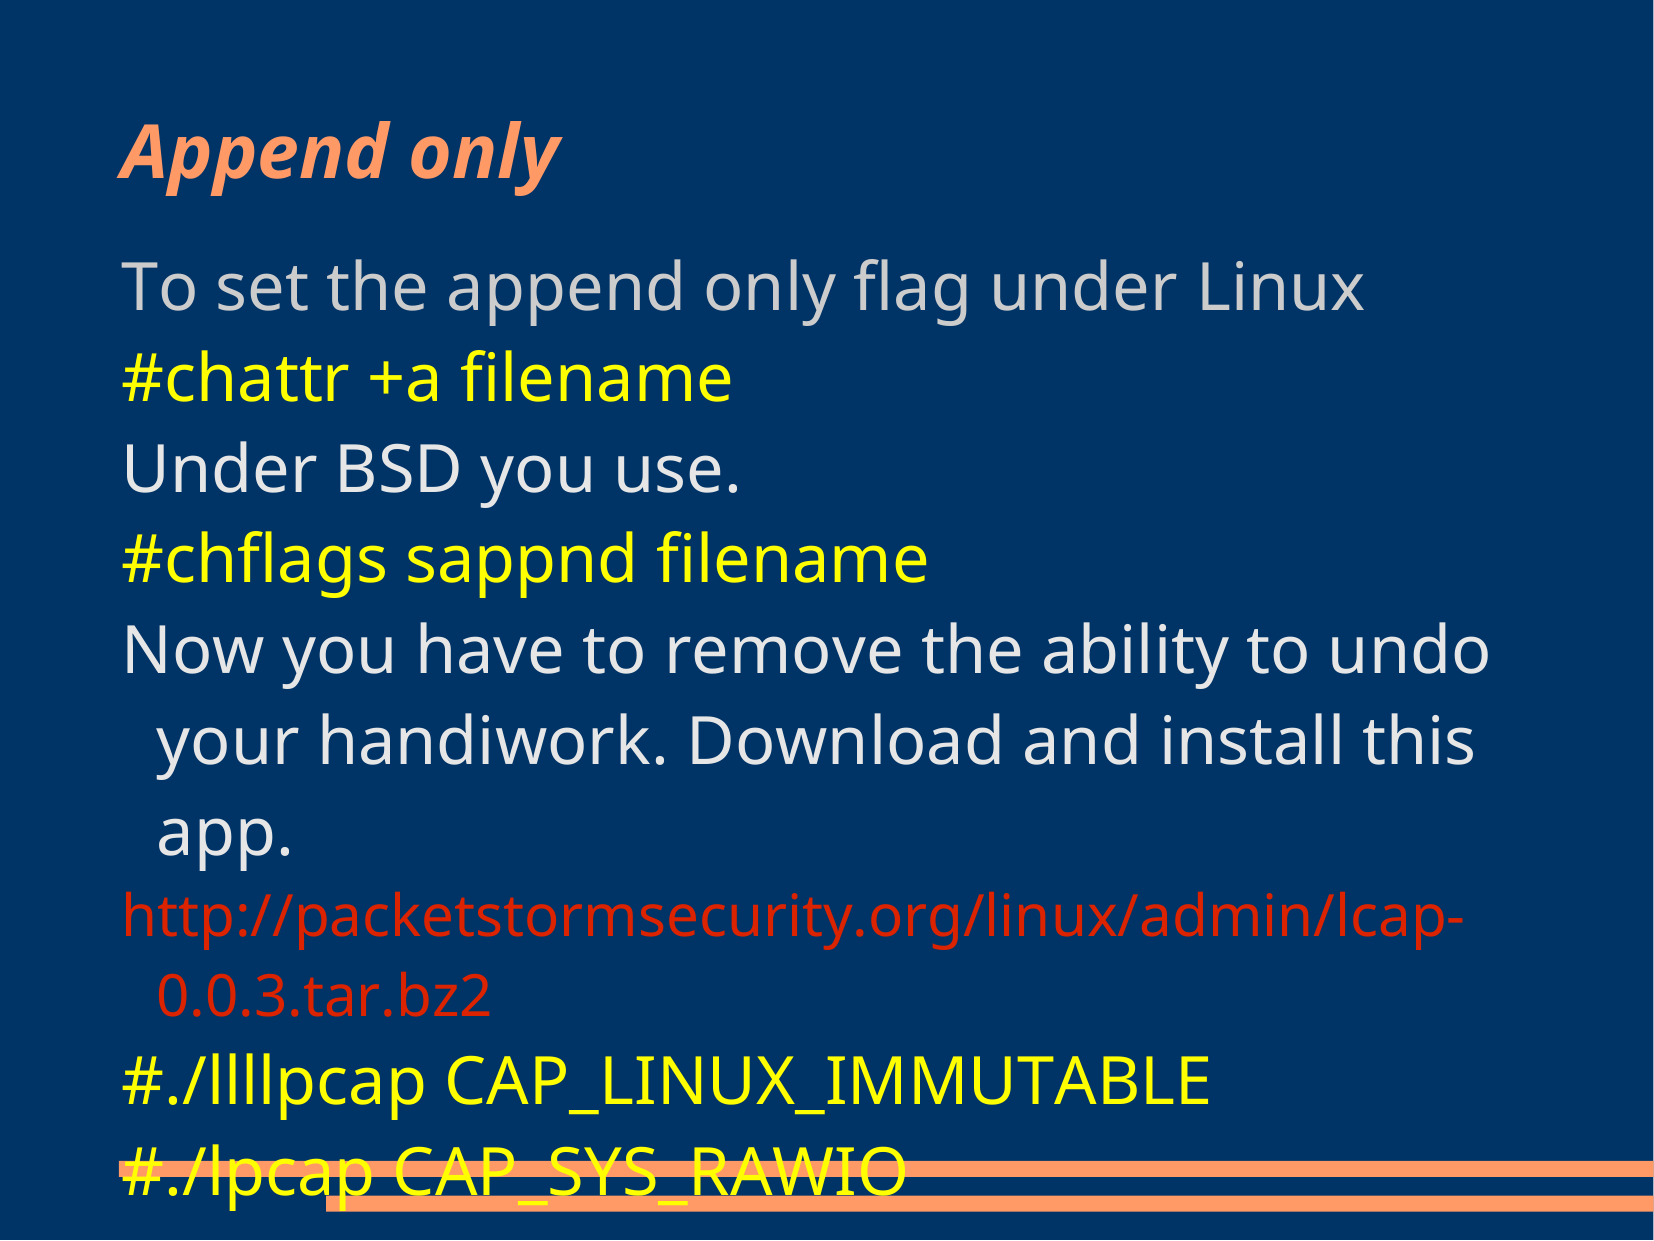

# Append only
To set the append only flag under Linux
#chattr +a filename
Under BSD you use.
#chflags sappnd filename
Now you have to remove the ability to undo your handiwork. Download and install this app.
http://packetstormsecurity.org/linux/admin/lcap-0.0.3.tar.bz2
#./llllpcap CAP_LINUX_IMMUTABLE
#./lpcap CAP_SYS_RAWIO